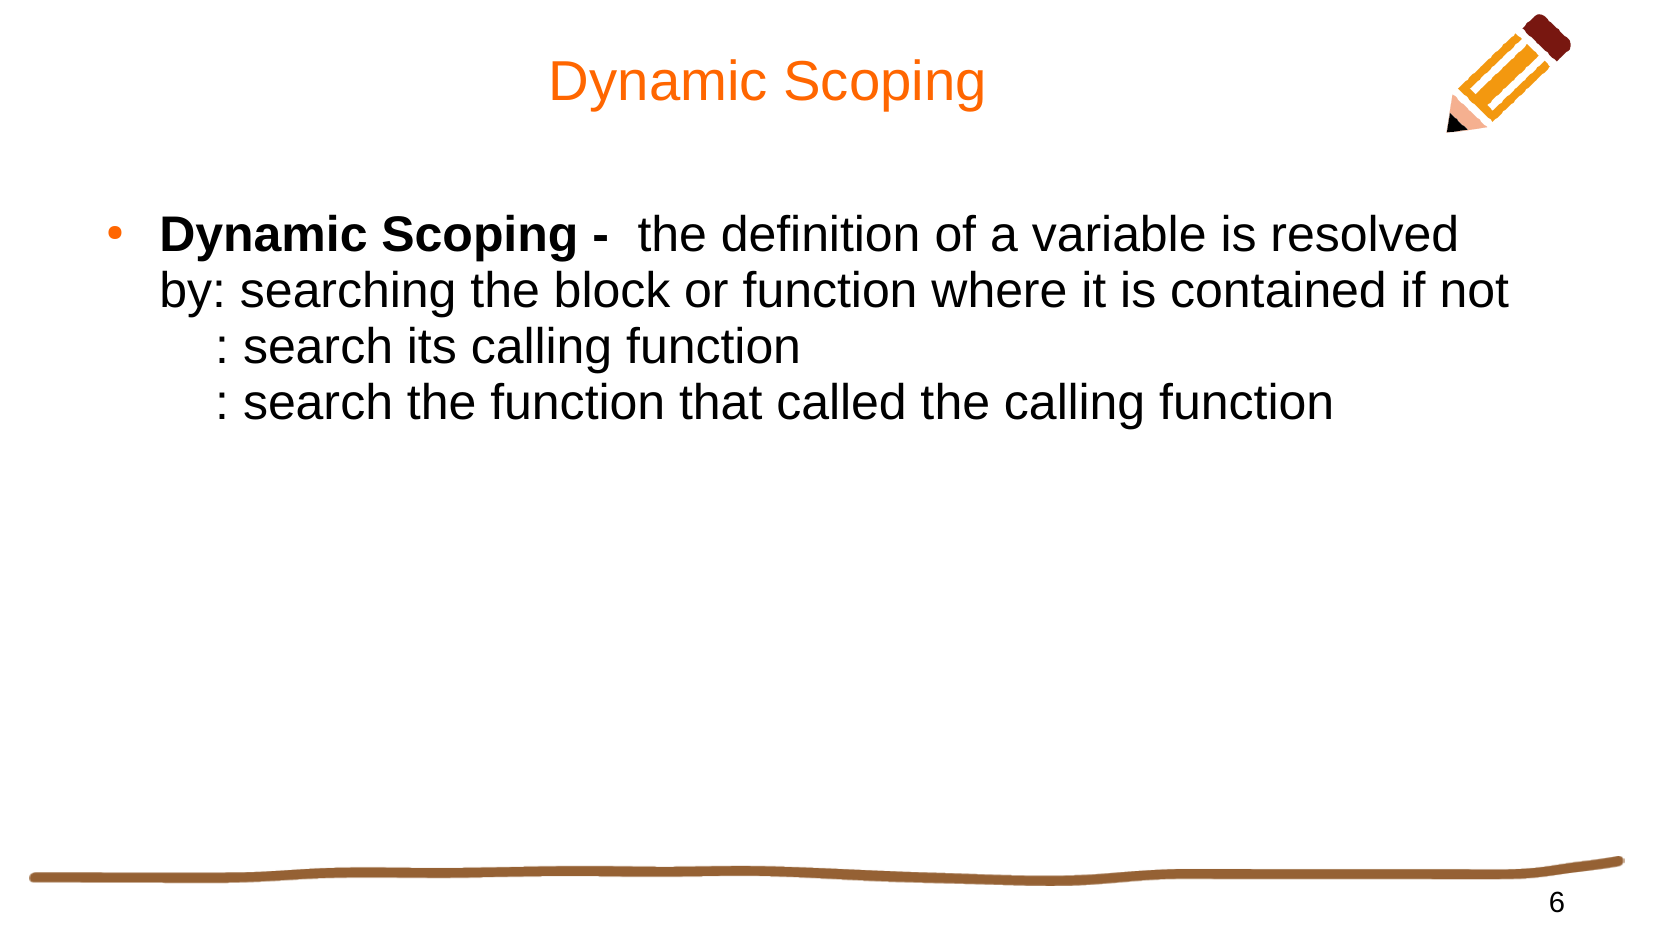

# Dynamic Scoping
Dynamic Scoping - the definition of a variable is resolved by: searching the block or function where it is contained if not
 : search its calling function
 : search the function that called the calling function
6